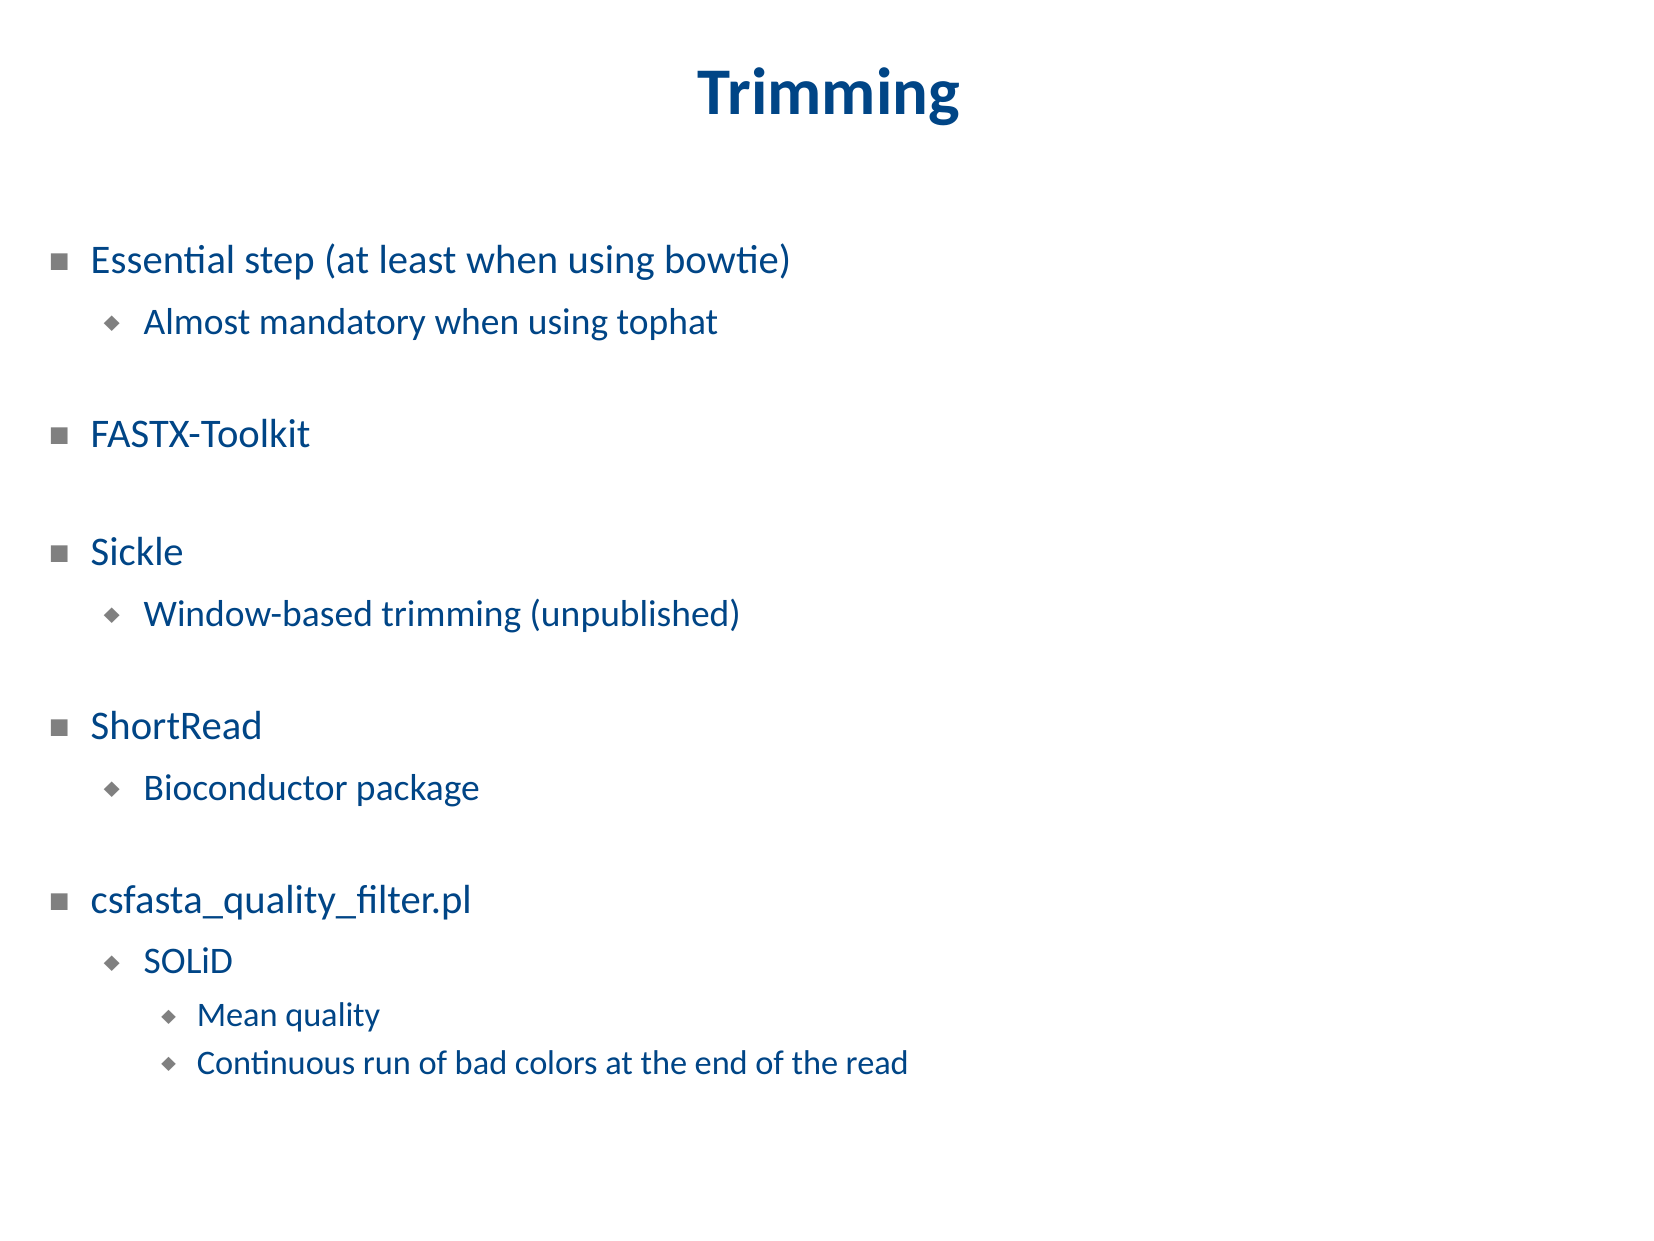

# Trimming
Essential step (at least when using bowtie)
Almost mandatory when using tophat
FASTX-Toolkit
Sickle
Window-based trimming (unpublished)
ShortRead
Bioconductor package
csfasta_quality_filter.pl
SOLiD
Mean quality
Continuous run of bad colors at the end of the read